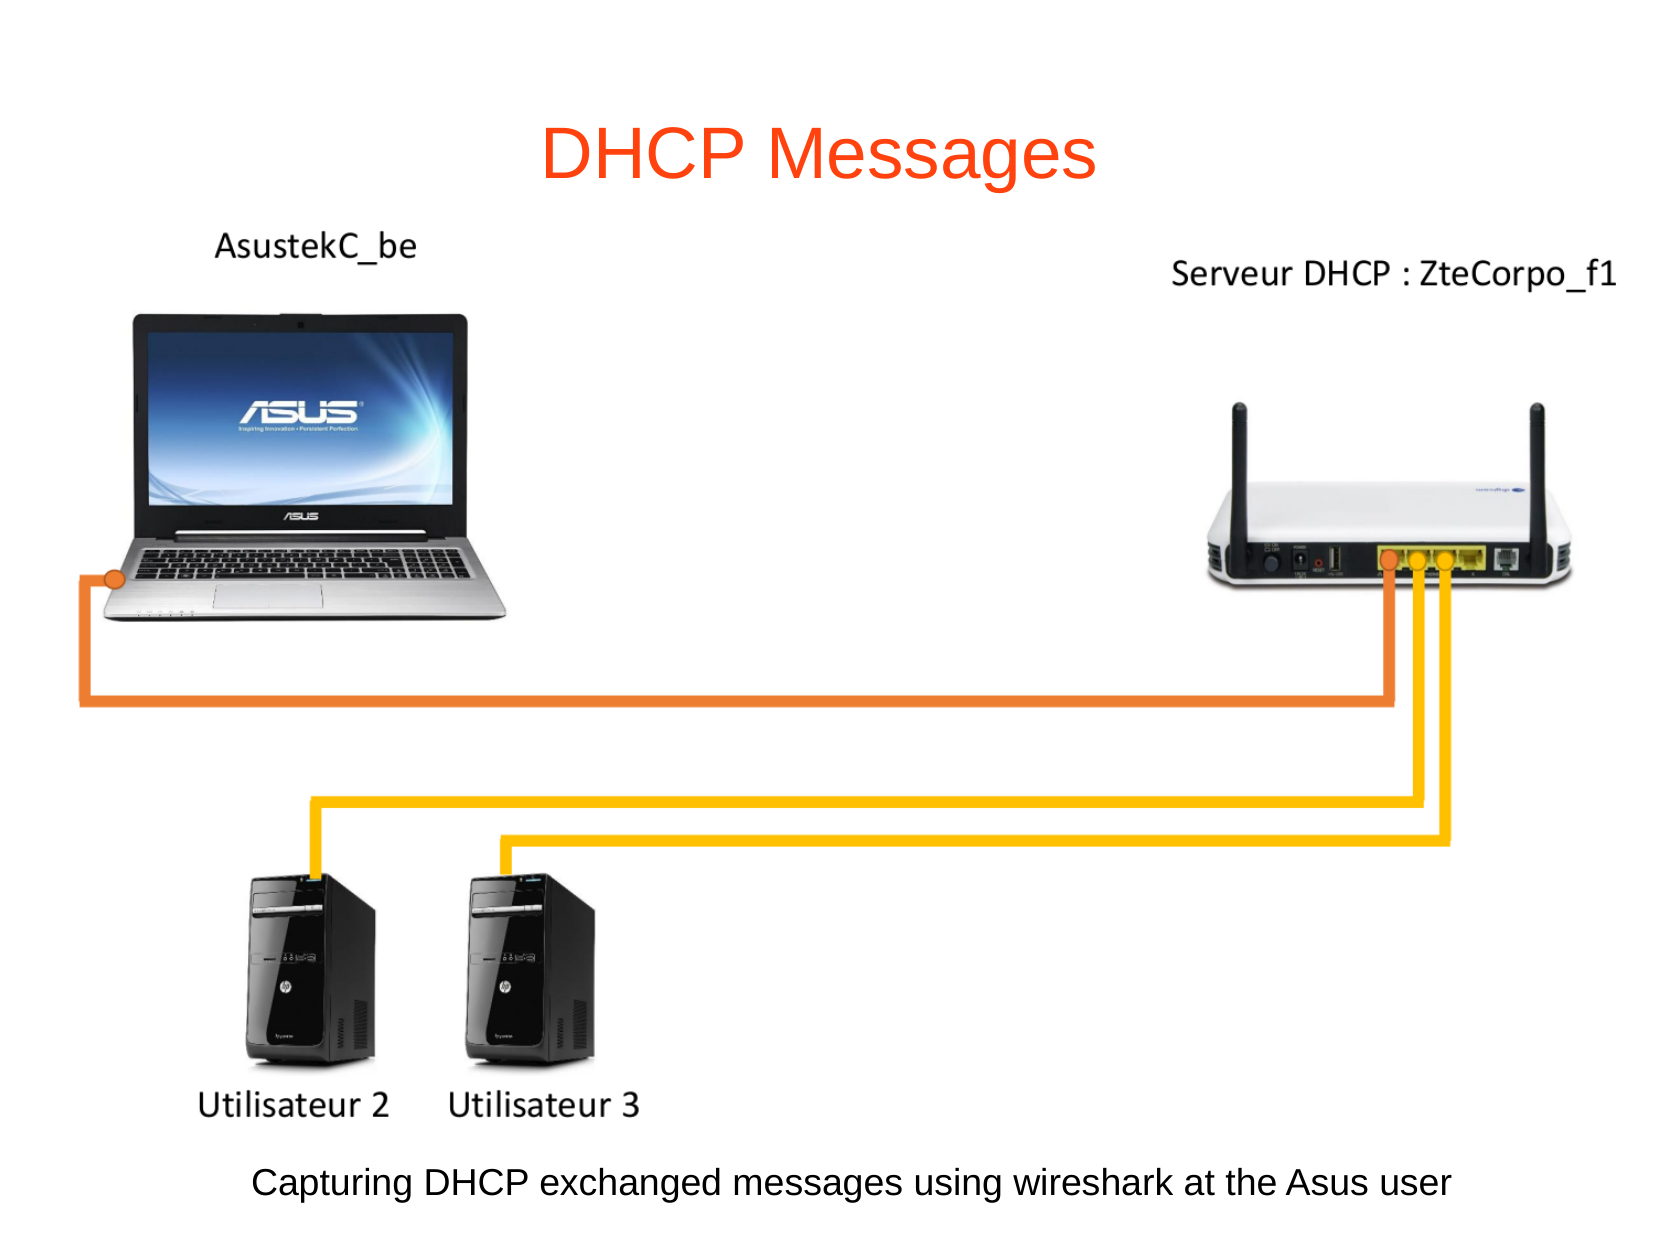

# DHCP Messages
Capturing DHCP exchanged messages using wireshark at the Asus user